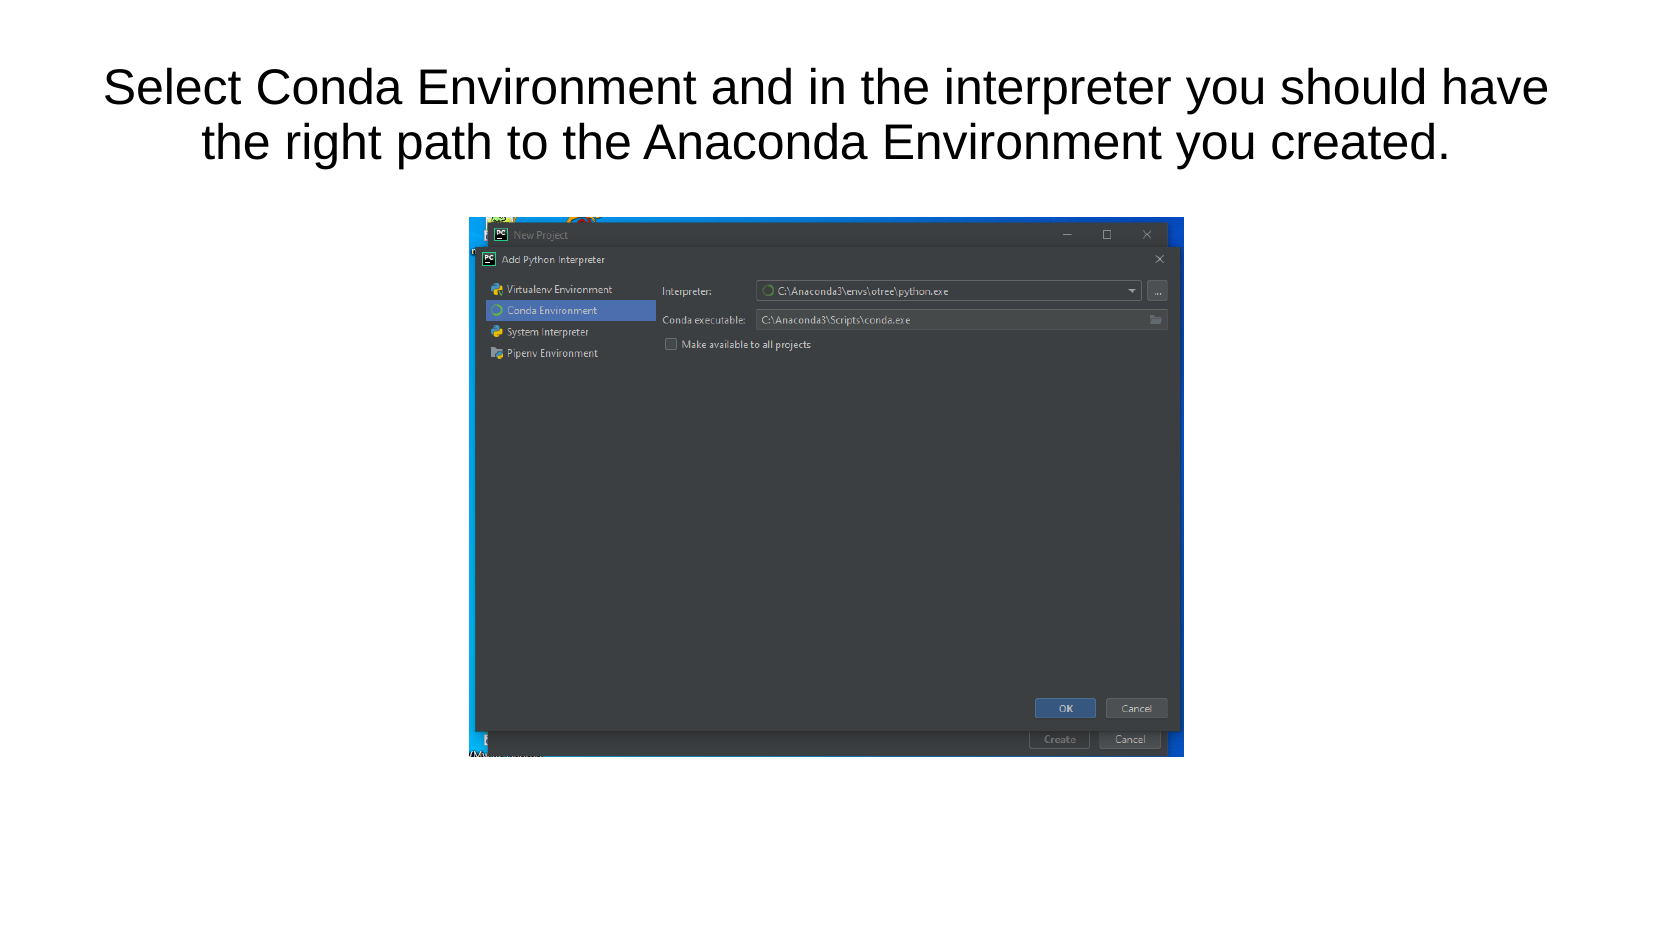

# Select Conda Environment and in the interpreter you should have the right path to the Anaconda Environment you created.